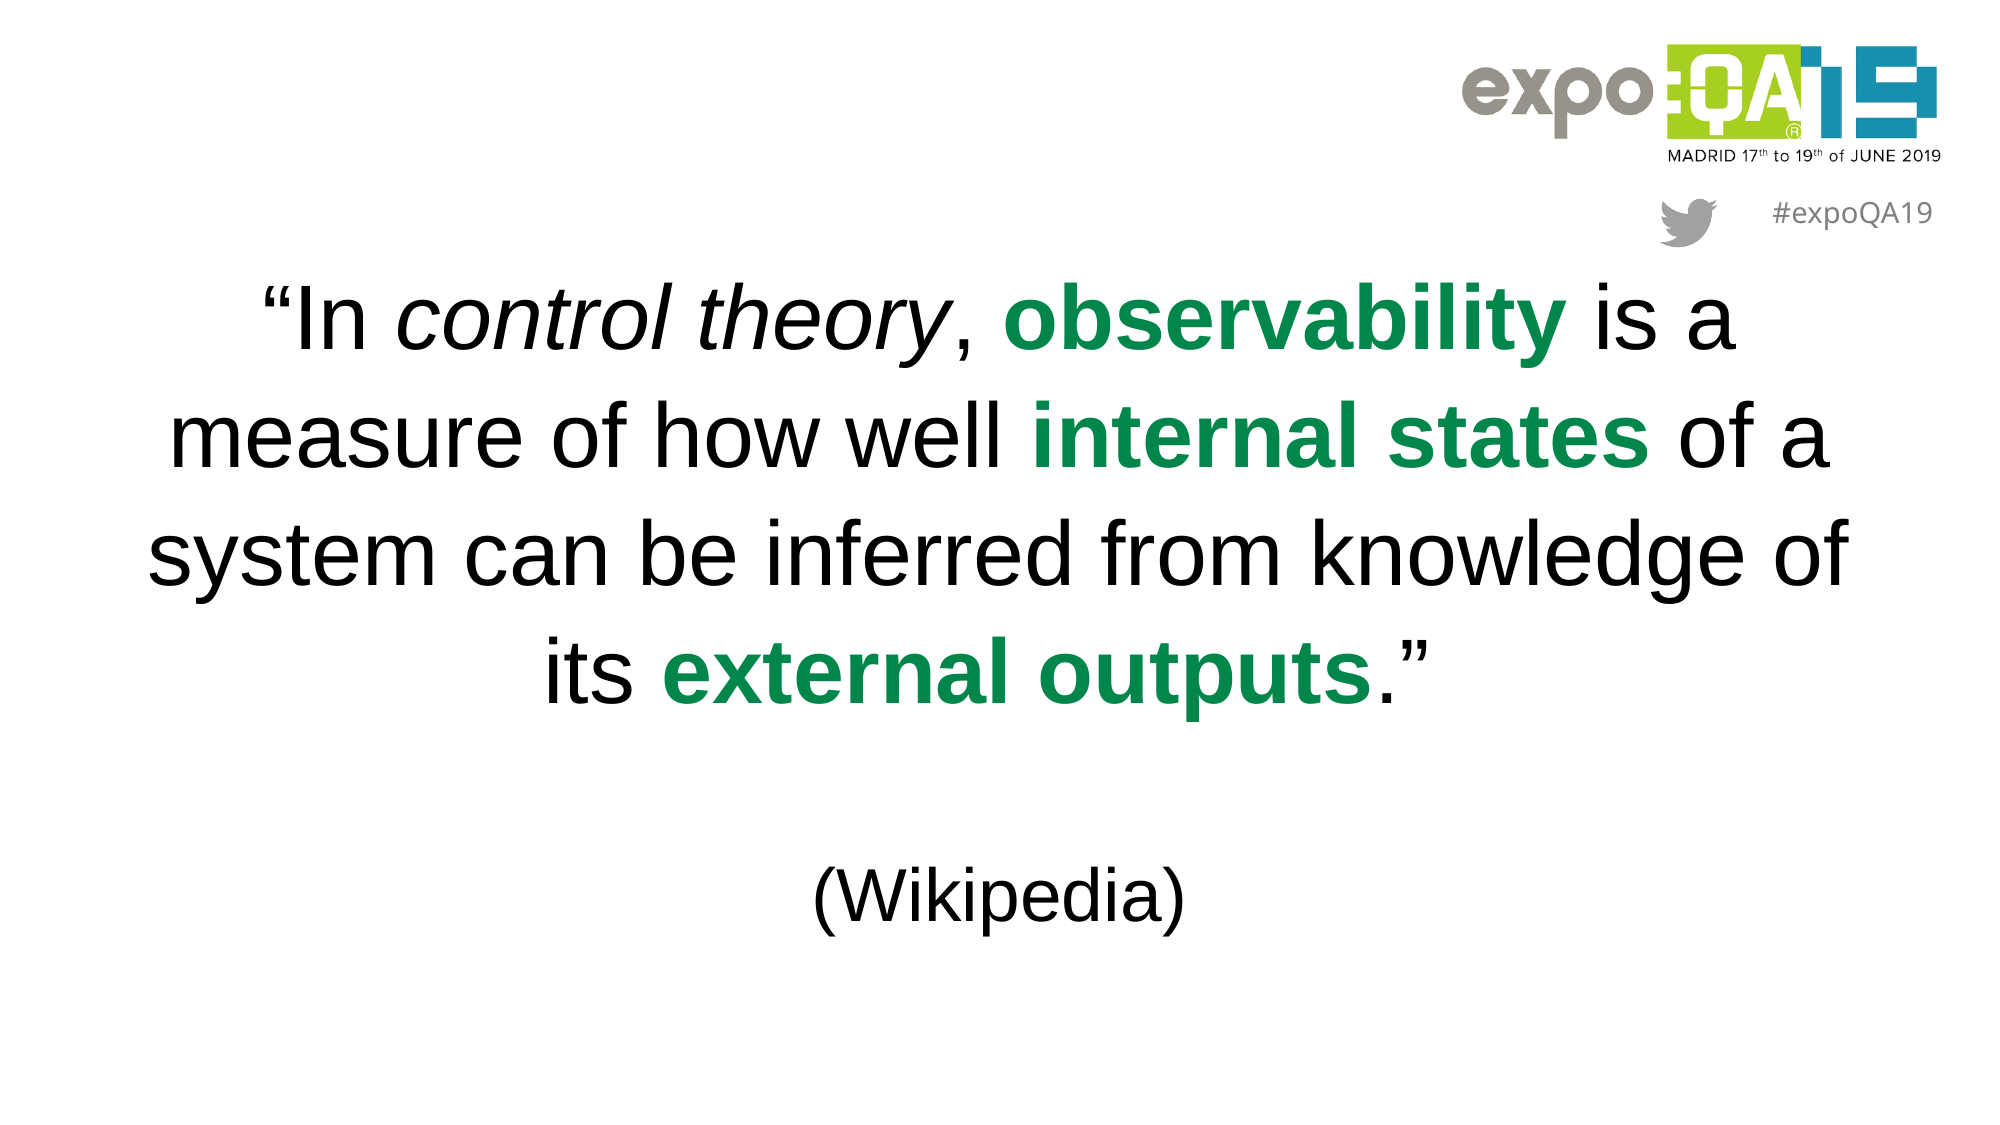

# “In control theory, observability is a measure of how well internal states of a system can be inferred from knowledge of its external outputs.” (Wikipedia)
@fgortazar